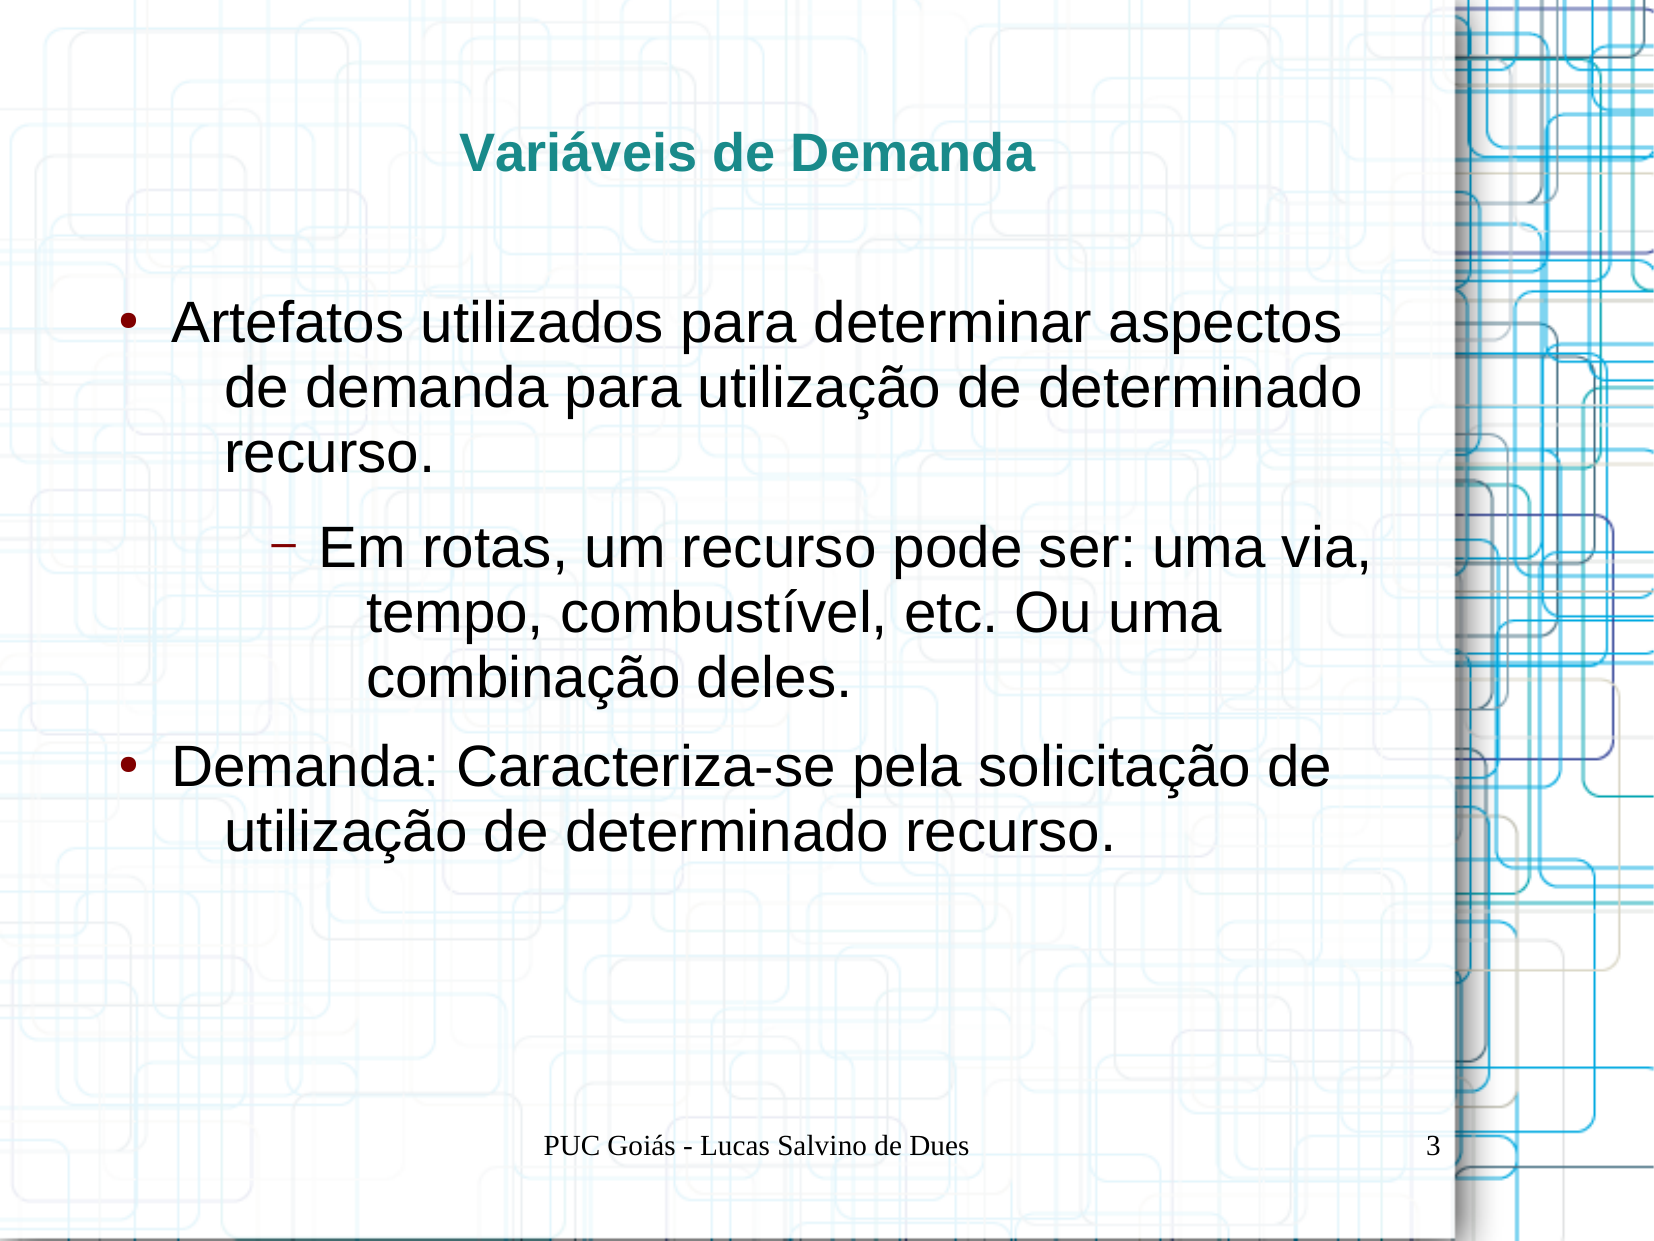

# Variáveis de Demanda
Artefatos utilizados para determinar aspectos de demanda para utilização de determinado recurso.
Em rotas, um recurso pode ser: uma via, tempo, combustível, etc. Ou uma combinação deles.
Demanda: Caracteriza-se pela solicitação de utilização de determinado recurso.
PUC Goiás - Lucas Salvino de Dues
3